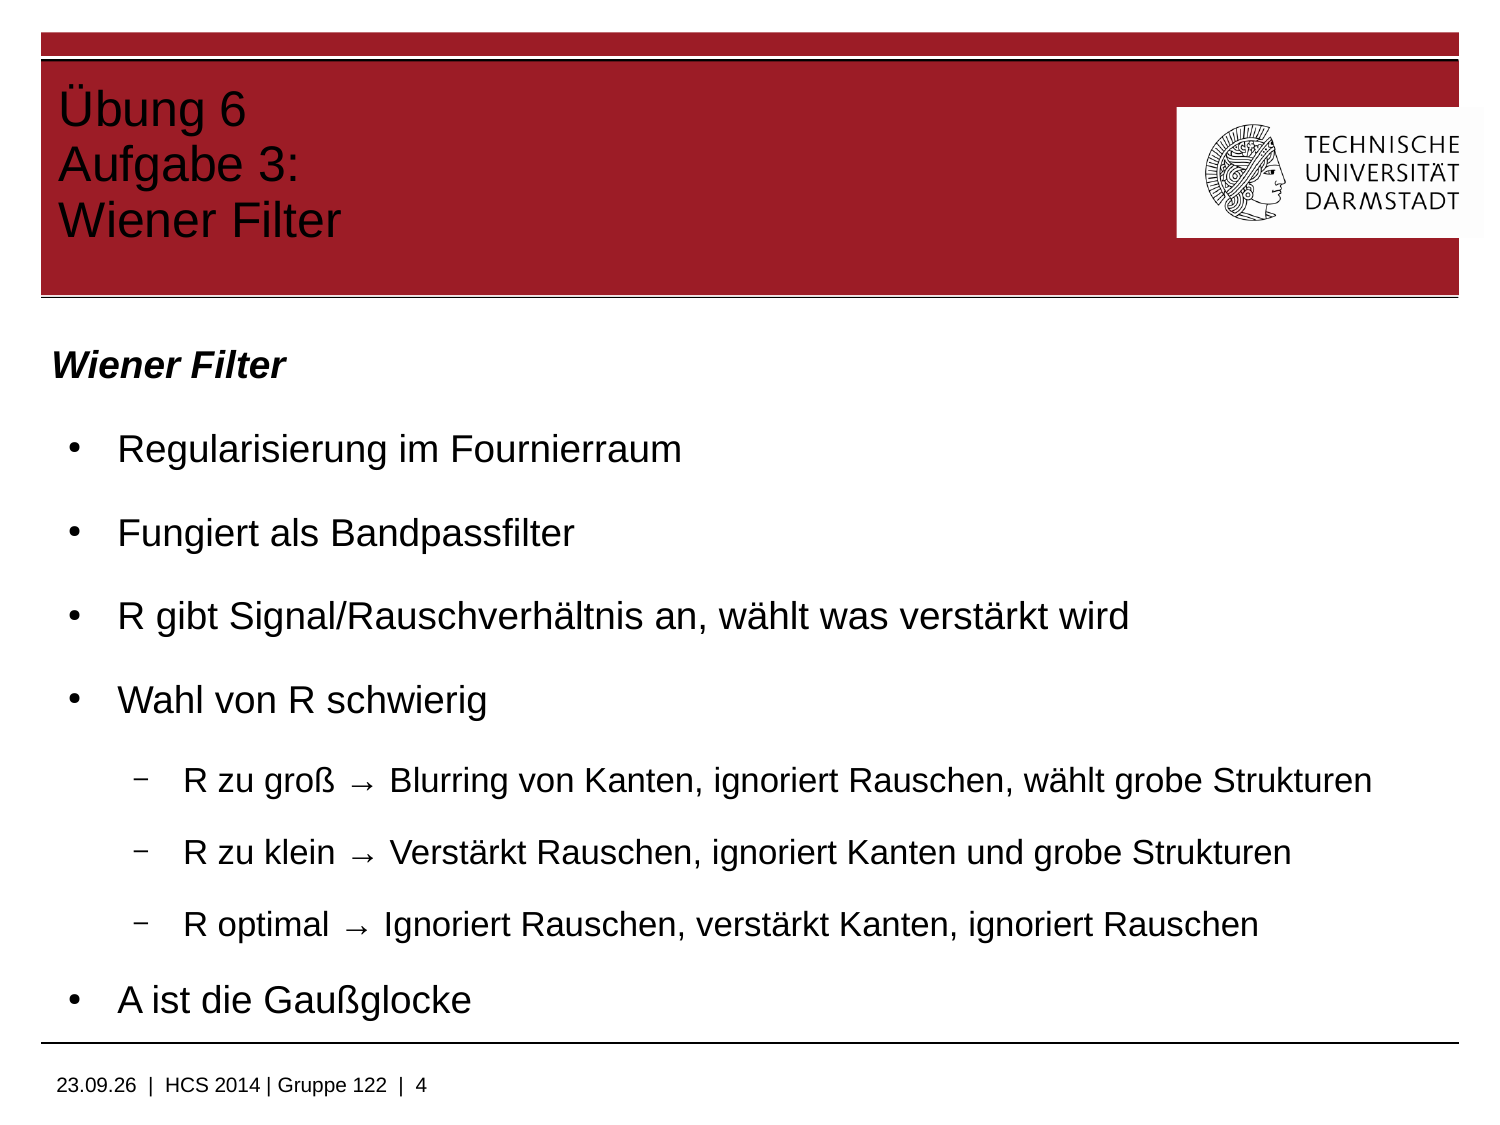

# Übung 6 Aufgabe 3: Wiener Filter
Wiener Filter
Regularisierung im Fournierraum
Fungiert als Bandpassfilter
R gibt Signal/Rauschverhältnis an, wählt was verstärkt wird
Wahl von R schwierig
R zu groß → Blurring von Kanten, ignoriert Rauschen, wählt grobe Strukturen
R zu klein → Verstärkt Rauschen, ignoriert Kanten und grobe Strukturen
R optimal → Ignoriert Rauschen, verstärkt Kanten, ignoriert Rauschen
A ist die Gaußglocke